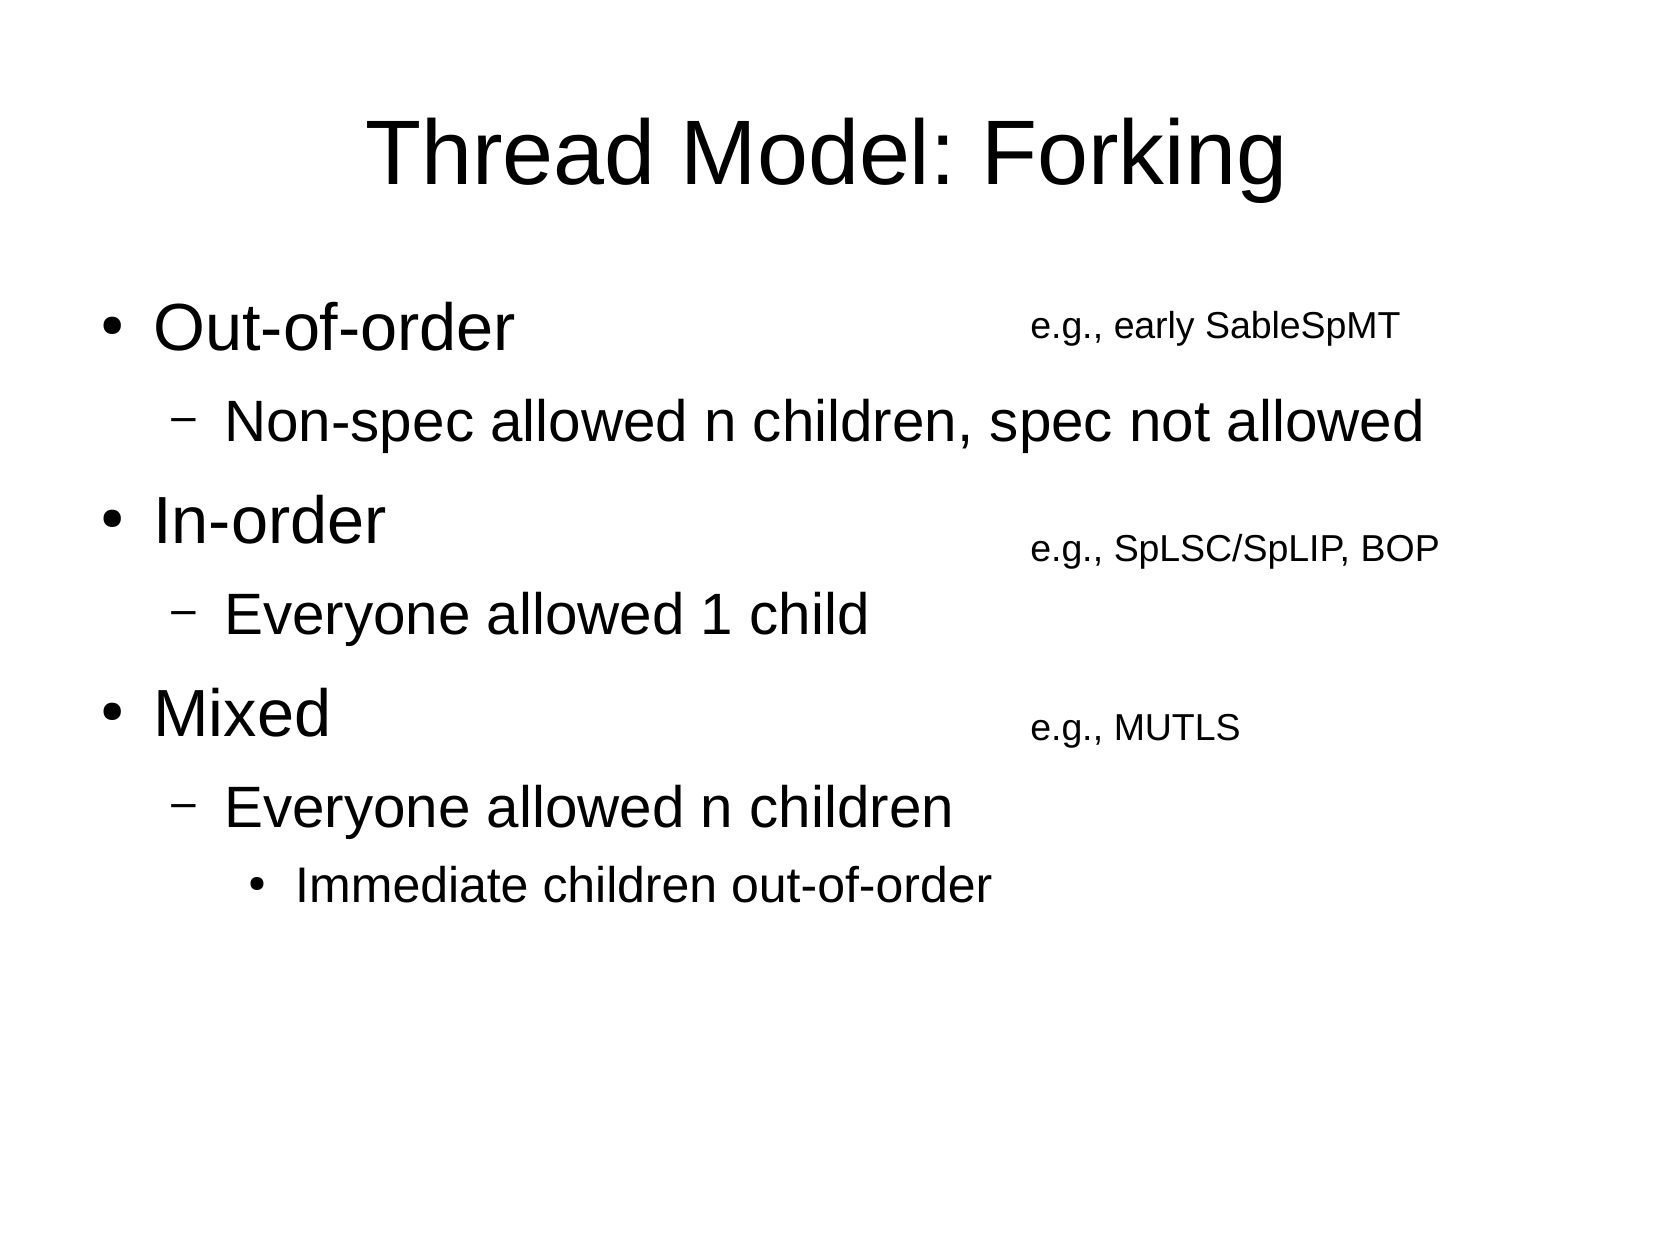

# Thread Model: Forking
Out-of-order
Non-spec allowed n children, spec not allowed
In-order
Everyone allowed 1 child
Mixed
Everyone allowed n children
Immediate children out-of-order
e.g., early SableSpMT
e.g., SpLSC/SpLIP, BOP
e.g., MUTLS